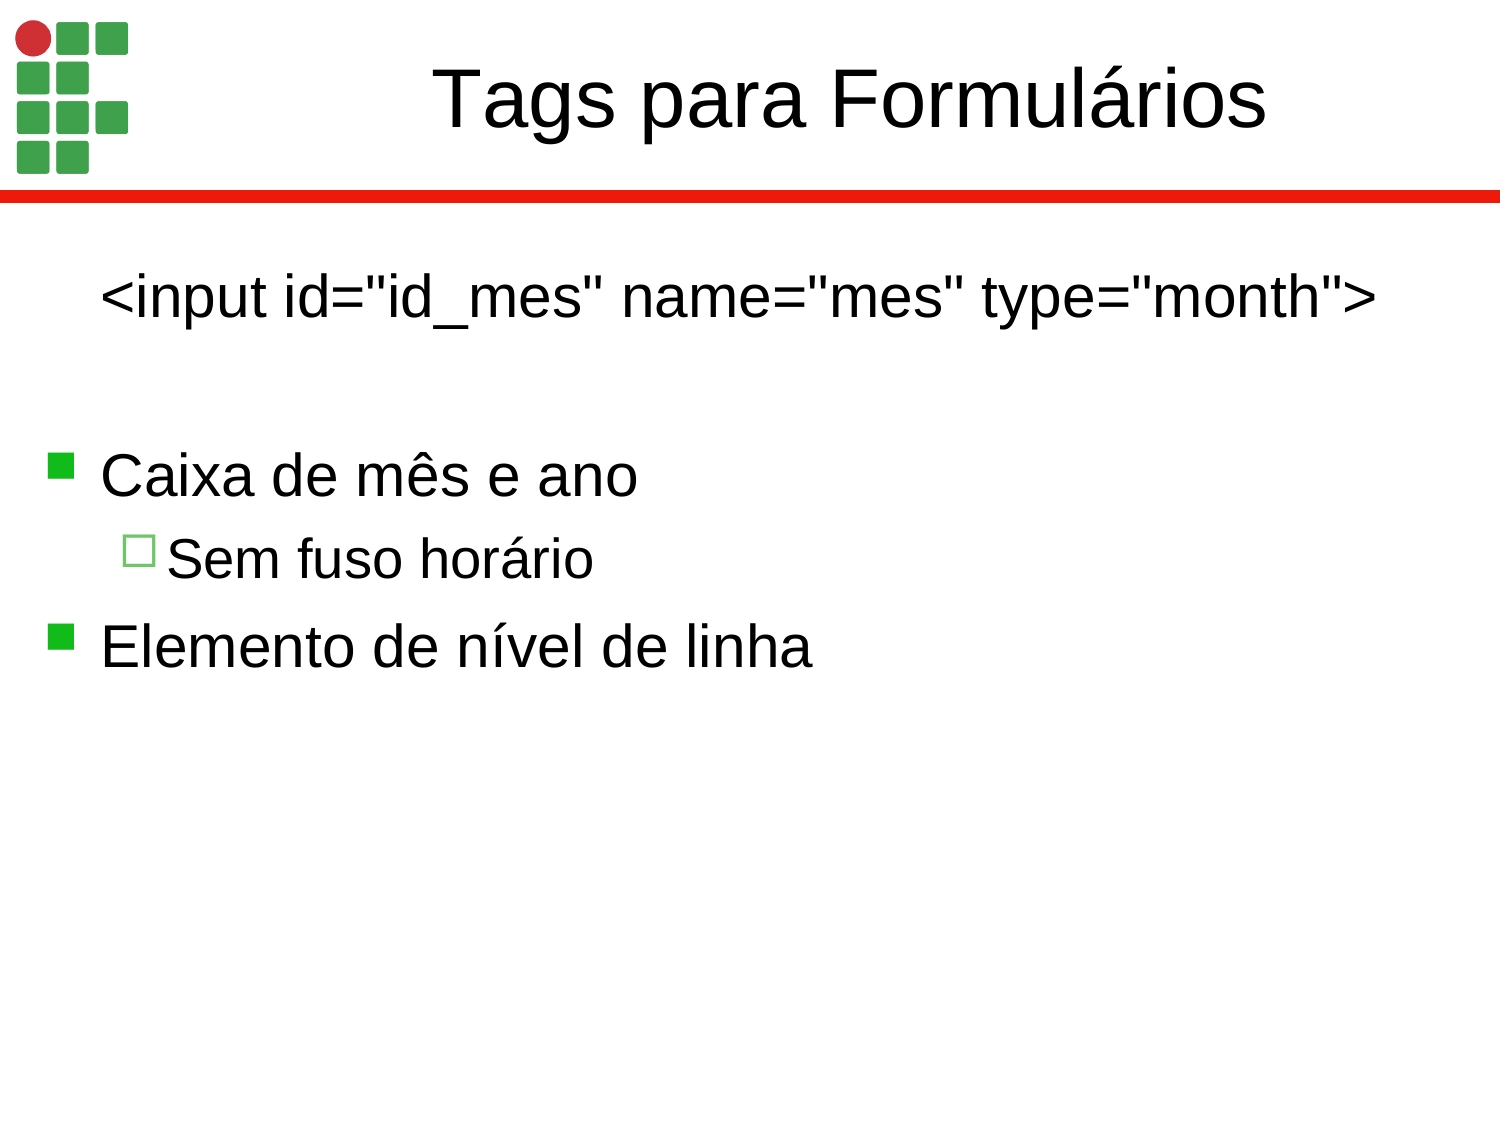

# Tags para Formulários
<input id="id_mes" name="mes" type="month">
Caixa de mês e ano
Sem fuso horário
Elemento de nível de linha